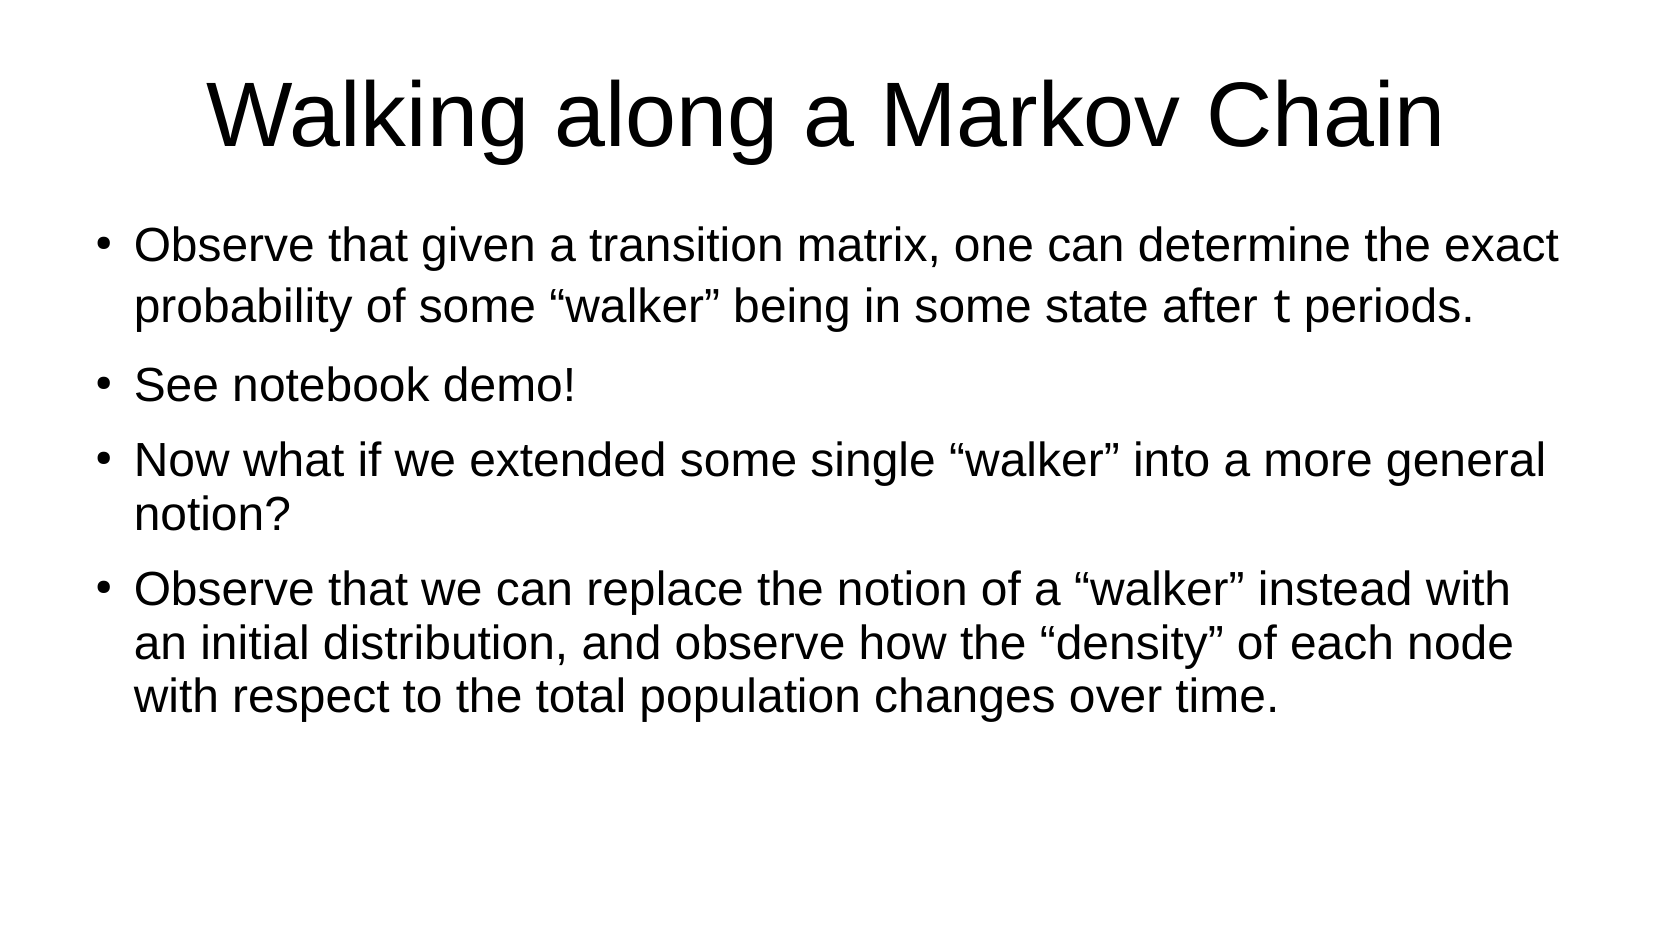

# Walking along a Markov Chain
Observe that given a transition matrix, one can determine the exact probability of some “walker” being in some state after t periods.
See notebook demo!
Now what if we extended some single “walker” into a more general notion?
Observe that we can replace the notion of a “walker” instead with an initial distribution, and observe how the “density” of each node with respect to the total population changes over time.